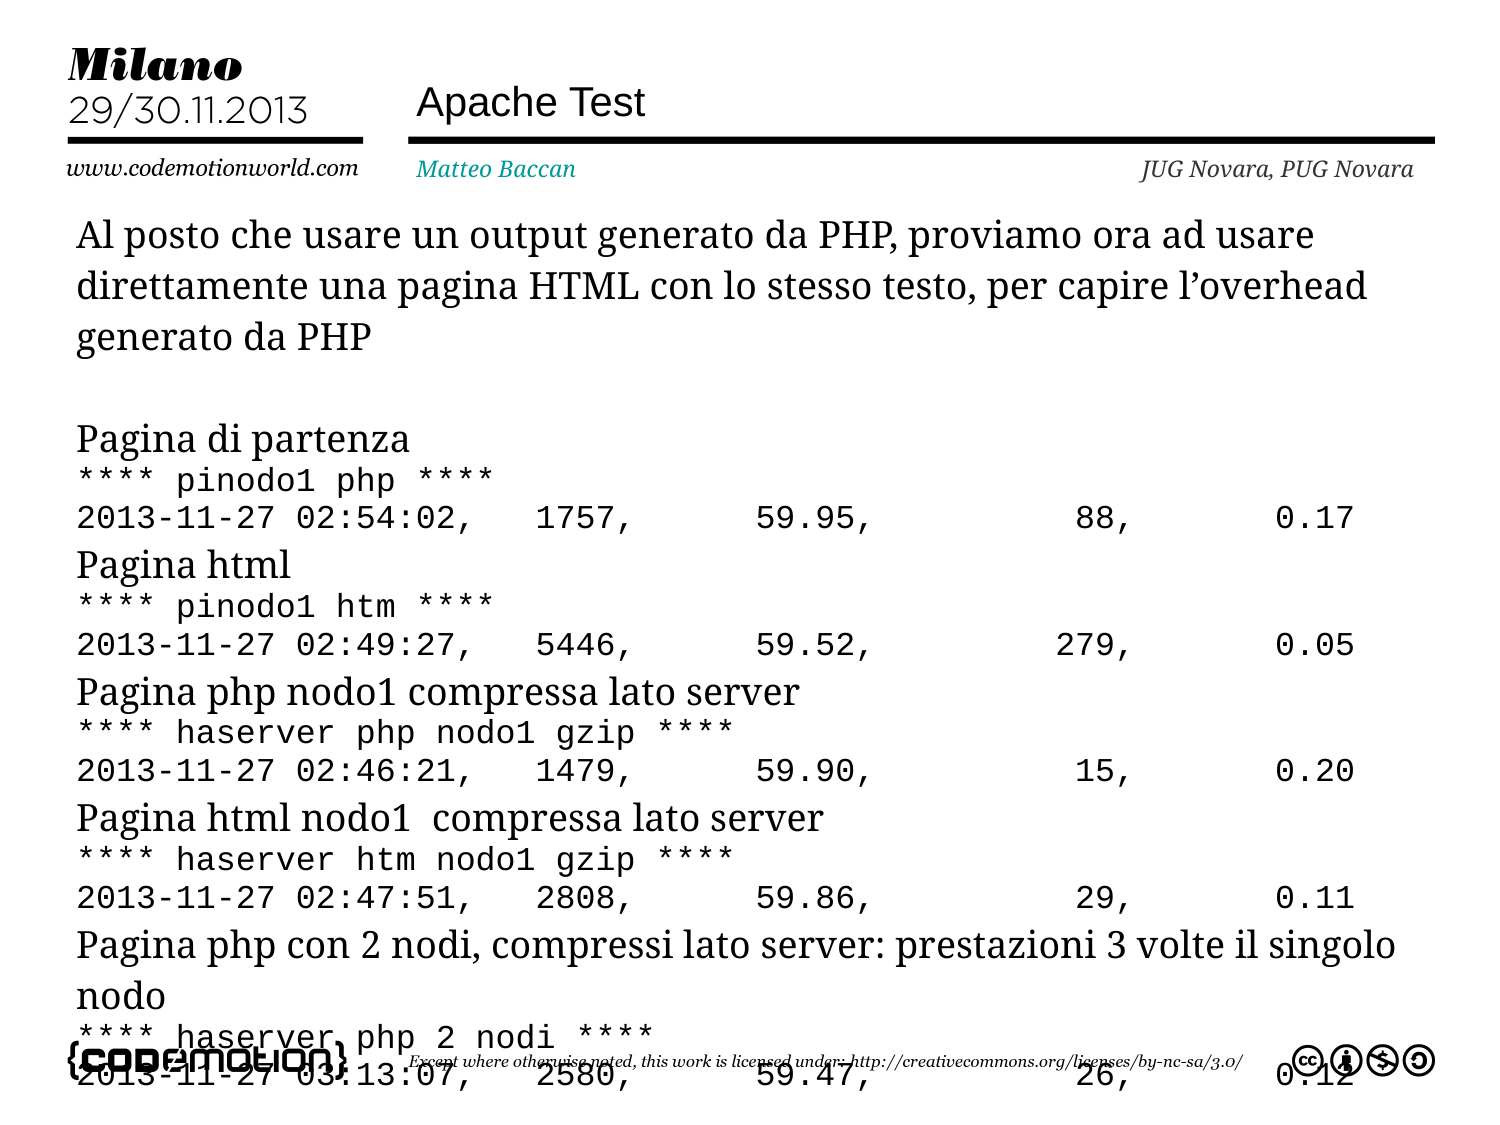

# Apache Test
Matteo Baccan
JUG Novara, PUG Novara
Al posto che usare un output generato da PHP, proviamo ora ad usare direttamente una pagina HTML con lo stesso testo, per capire l’overhead generato da PHP
Pagina di partenza
**** pinodo1 php ****
2013-11-27 02:54:02, 1757, 59.95, 88, 0.17
Pagina html
**** pinodo1 htm ****
2013-11-27 02:49:27, 5446, 59.52, 279, 0.05
Pagina php nodo1 compressa lato server
**** haserver php nodo1 gzip ****
2013-11-27 02:46:21, 1479, 59.90, 15, 0.20
Pagina html nodo1 compressa lato server
**** haserver htm nodo1 gzip ****
2013-11-27 02:47:51, 2808, 59.86, 29, 0.11
Pagina php con 2 nodi, compressi lato server: prestazioni 3 volte il singolo nodo
**** haserver php 2 nodi ****
2013-11-27 03:13:07, 2580, 59.47, 26, 0.12